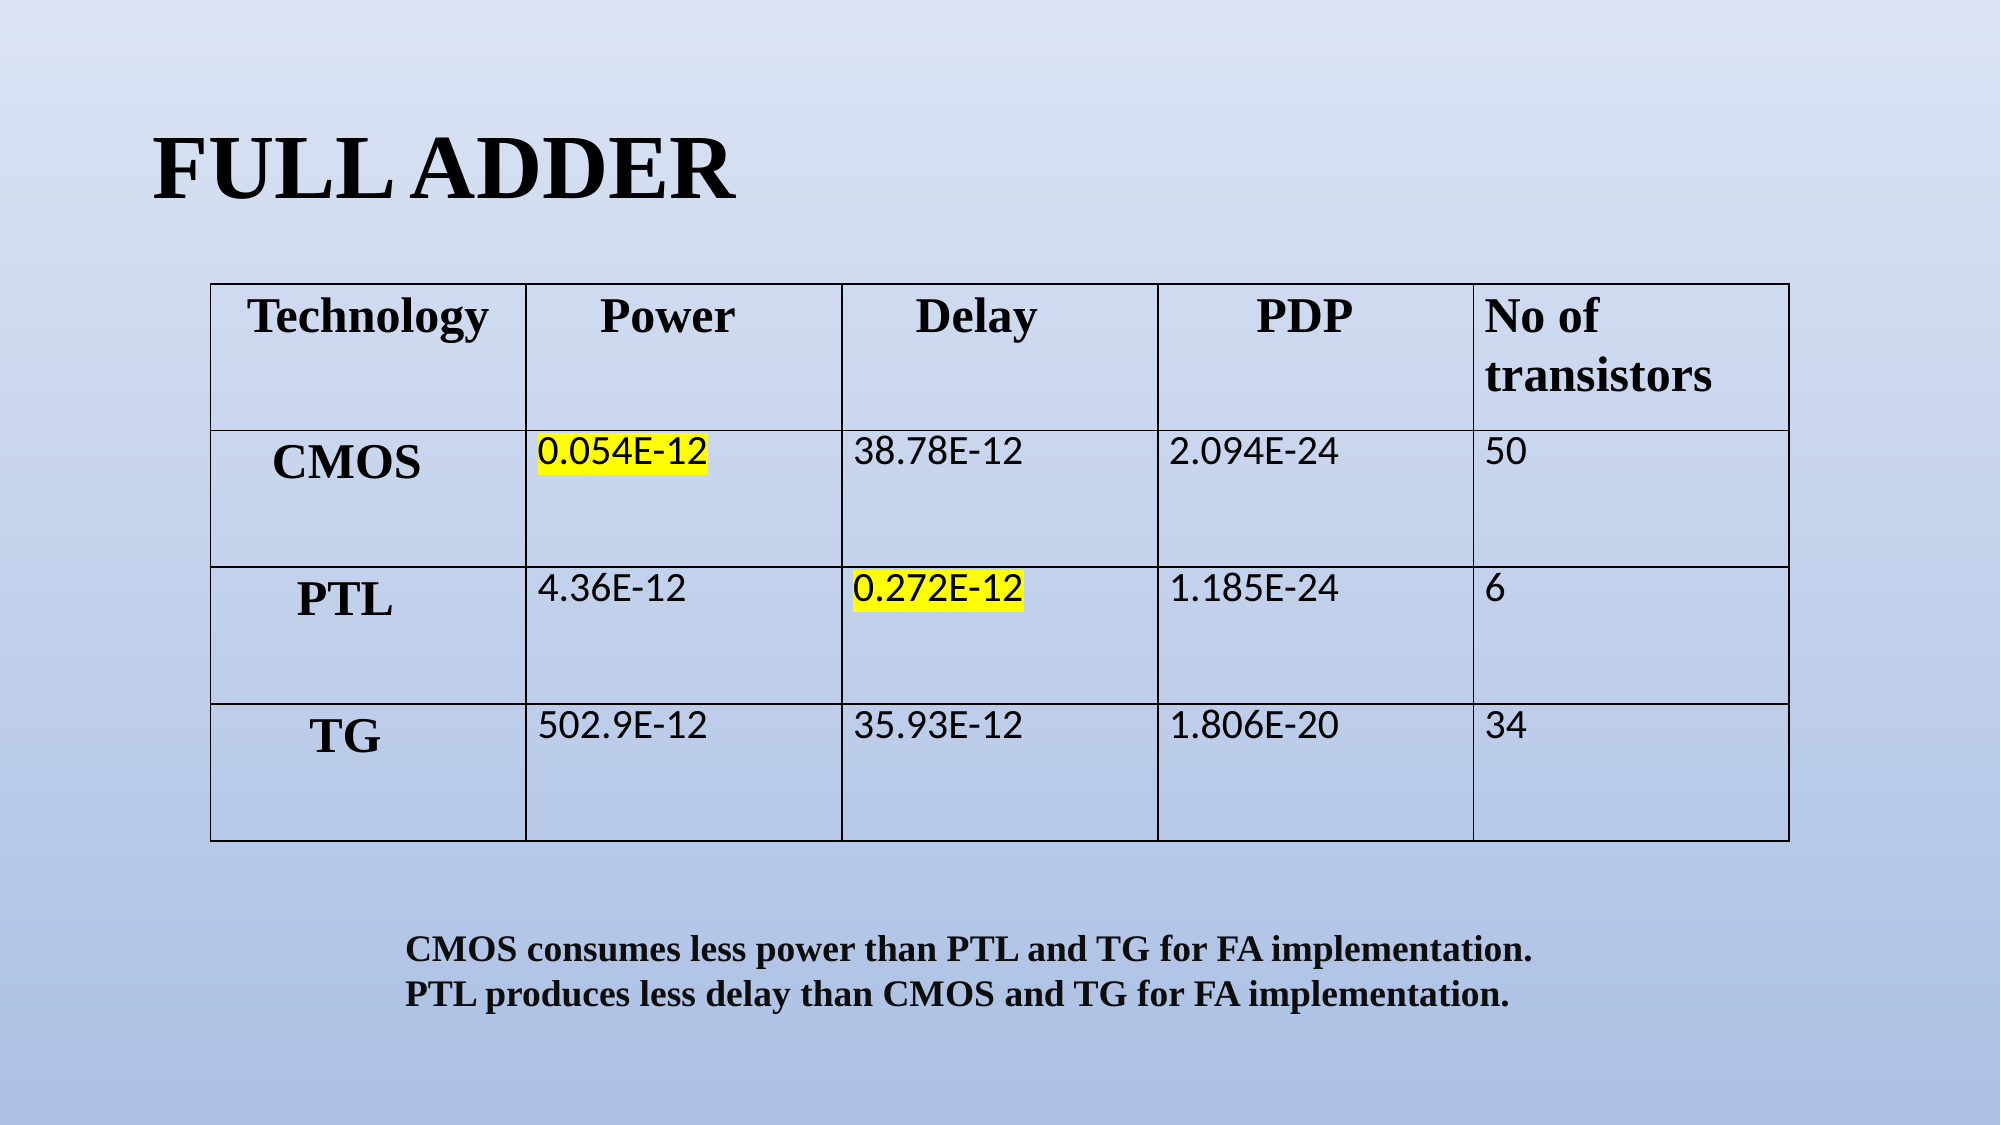

# FULL ADDER
| Technology | Power | Delay | PDP | No of transistors |
| --- | --- | --- | --- | --- |
| CMOS | 0.054E-12 | 38.78E-12 | 2.094E-24 | 50 |
| PTL | 4.36E-12 | 0.272E-12 | 1.185E-24 | 6 |
| TG | 502.9E-12 | 35.93E-12 | 1.806E-20 | 34 |
CMOS consumes less power than PTL and TG for FA implementation.
PTL produces less delay than CMOS and TG for FA implementation.